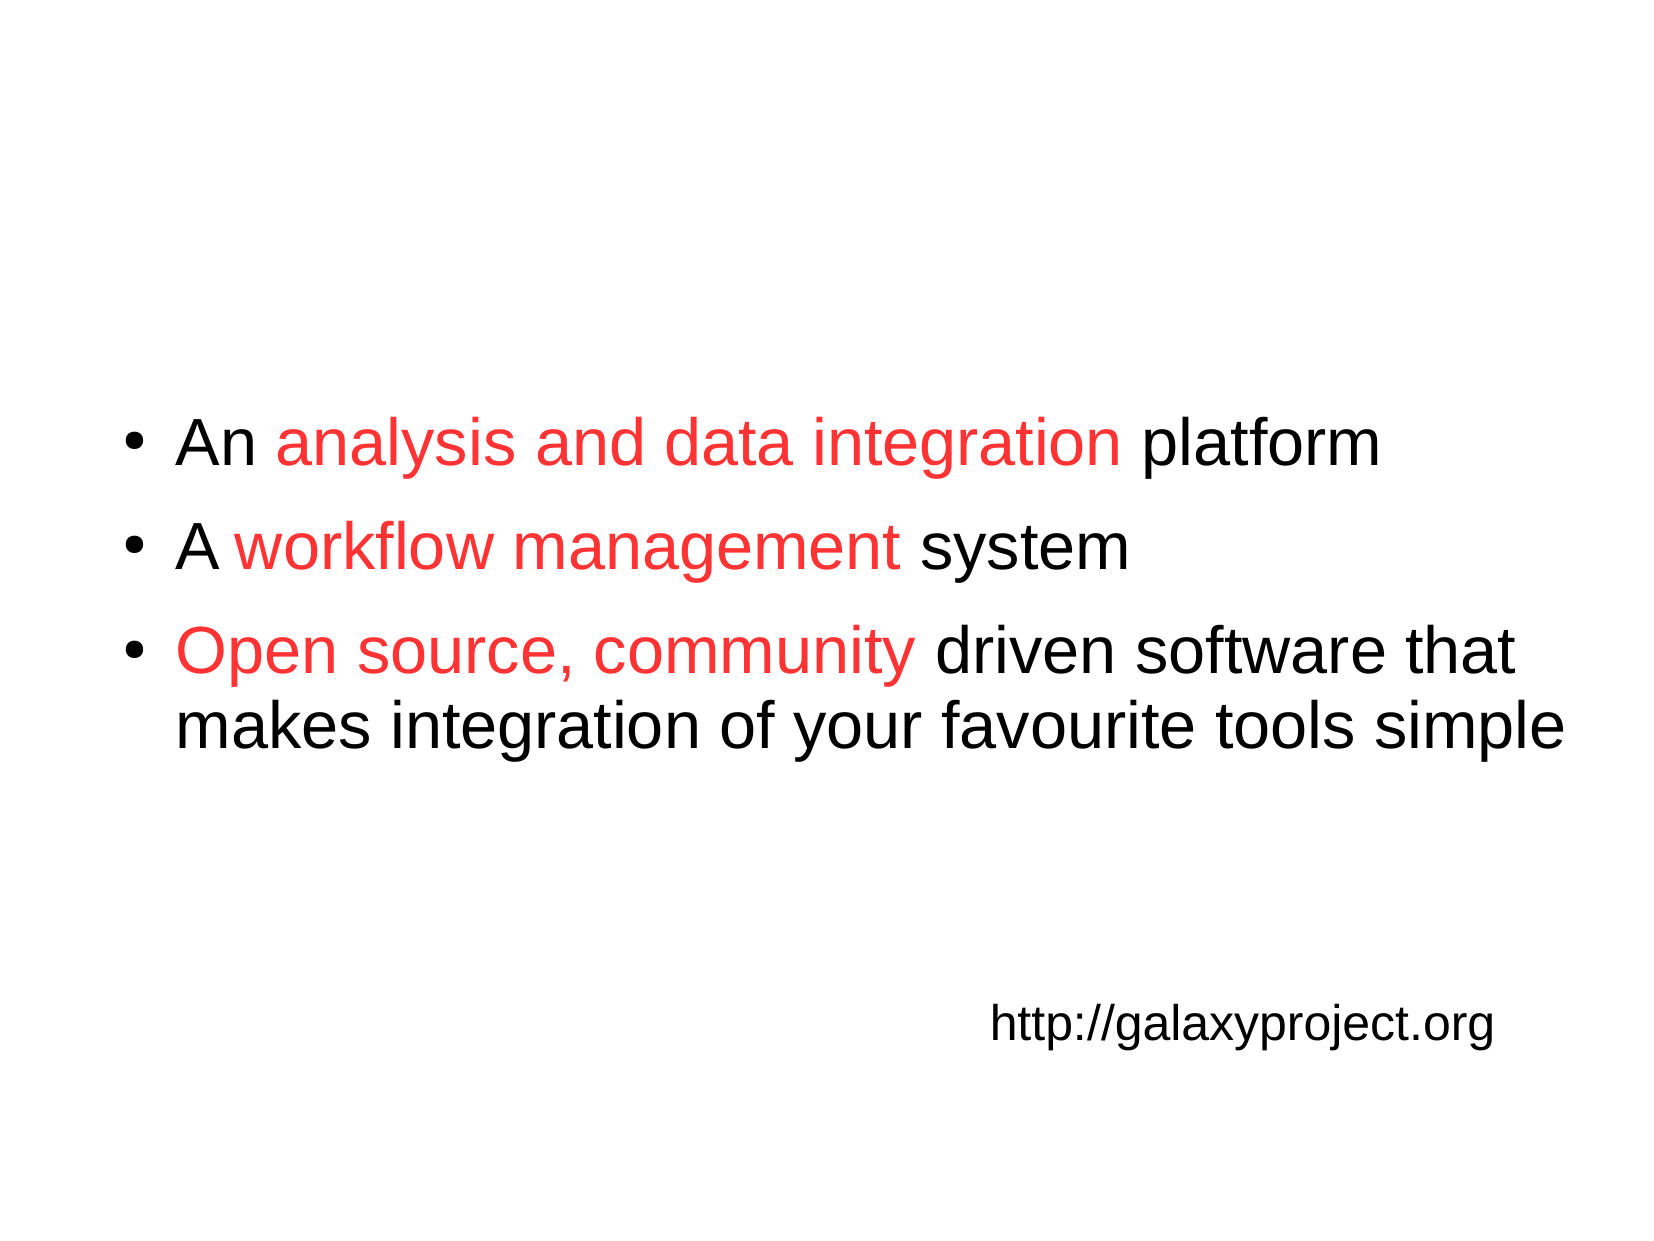

# An analysis and data integration platform
A workflow management system
Open source, community driven software that makes integration of your favourite tools simple
http://galaxyproject.org